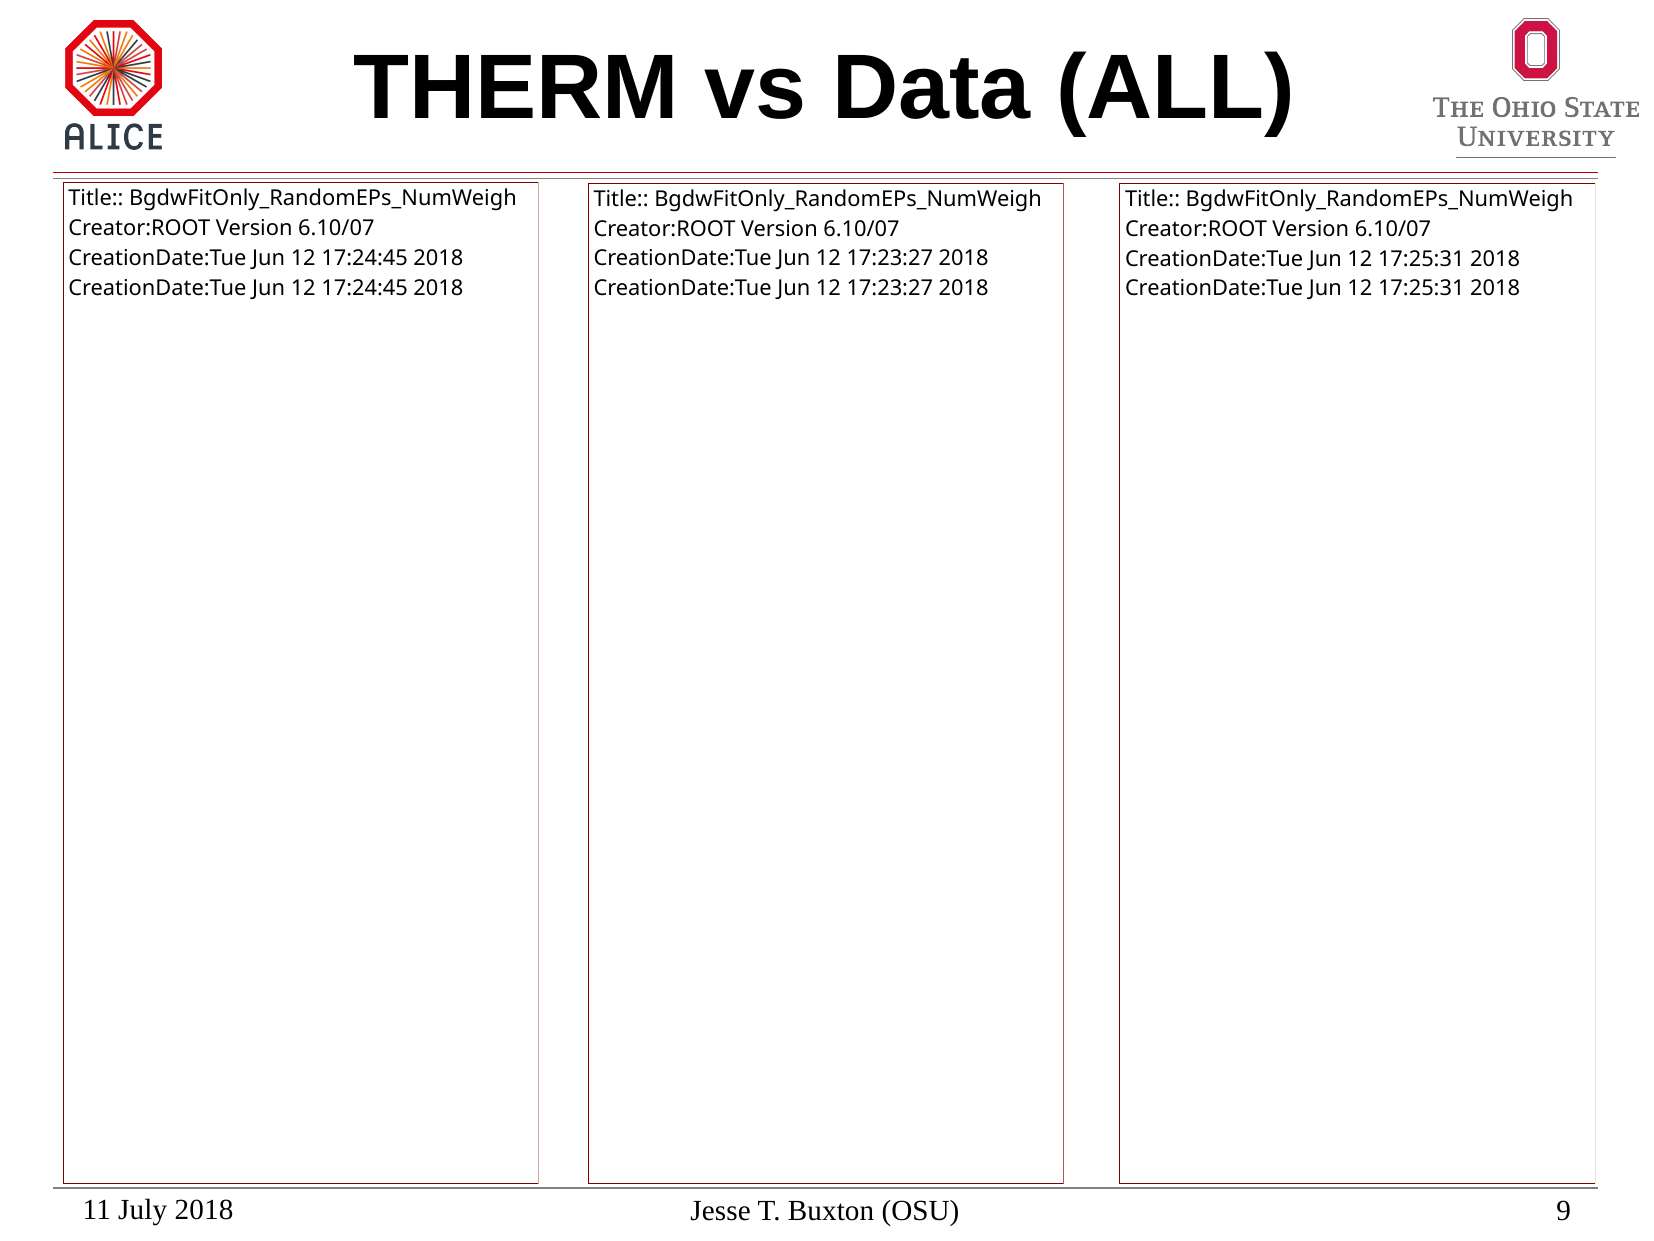

# THERM vs Data (ALL)
11 July 2018
Jesse T. Buxton (OSU)
9